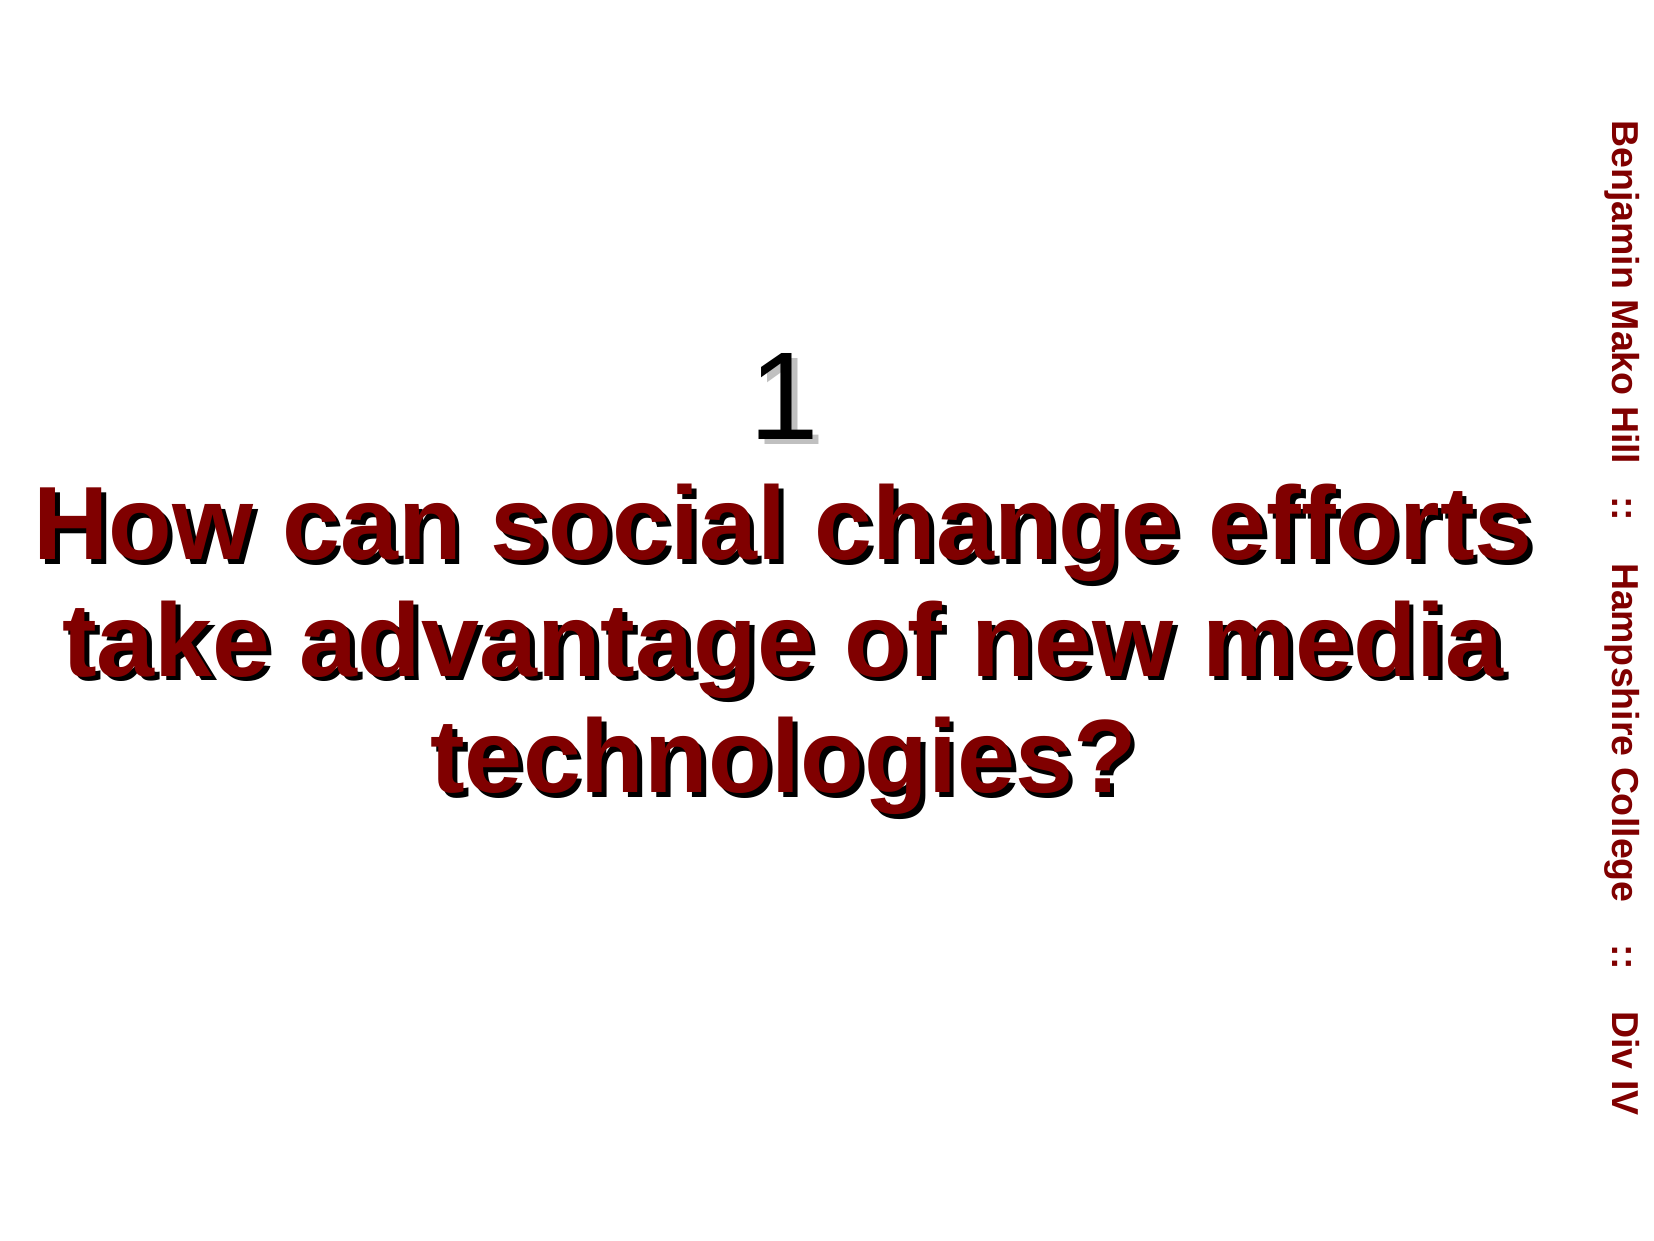

# 1 How can social change efforts take advantage of new media technologies?